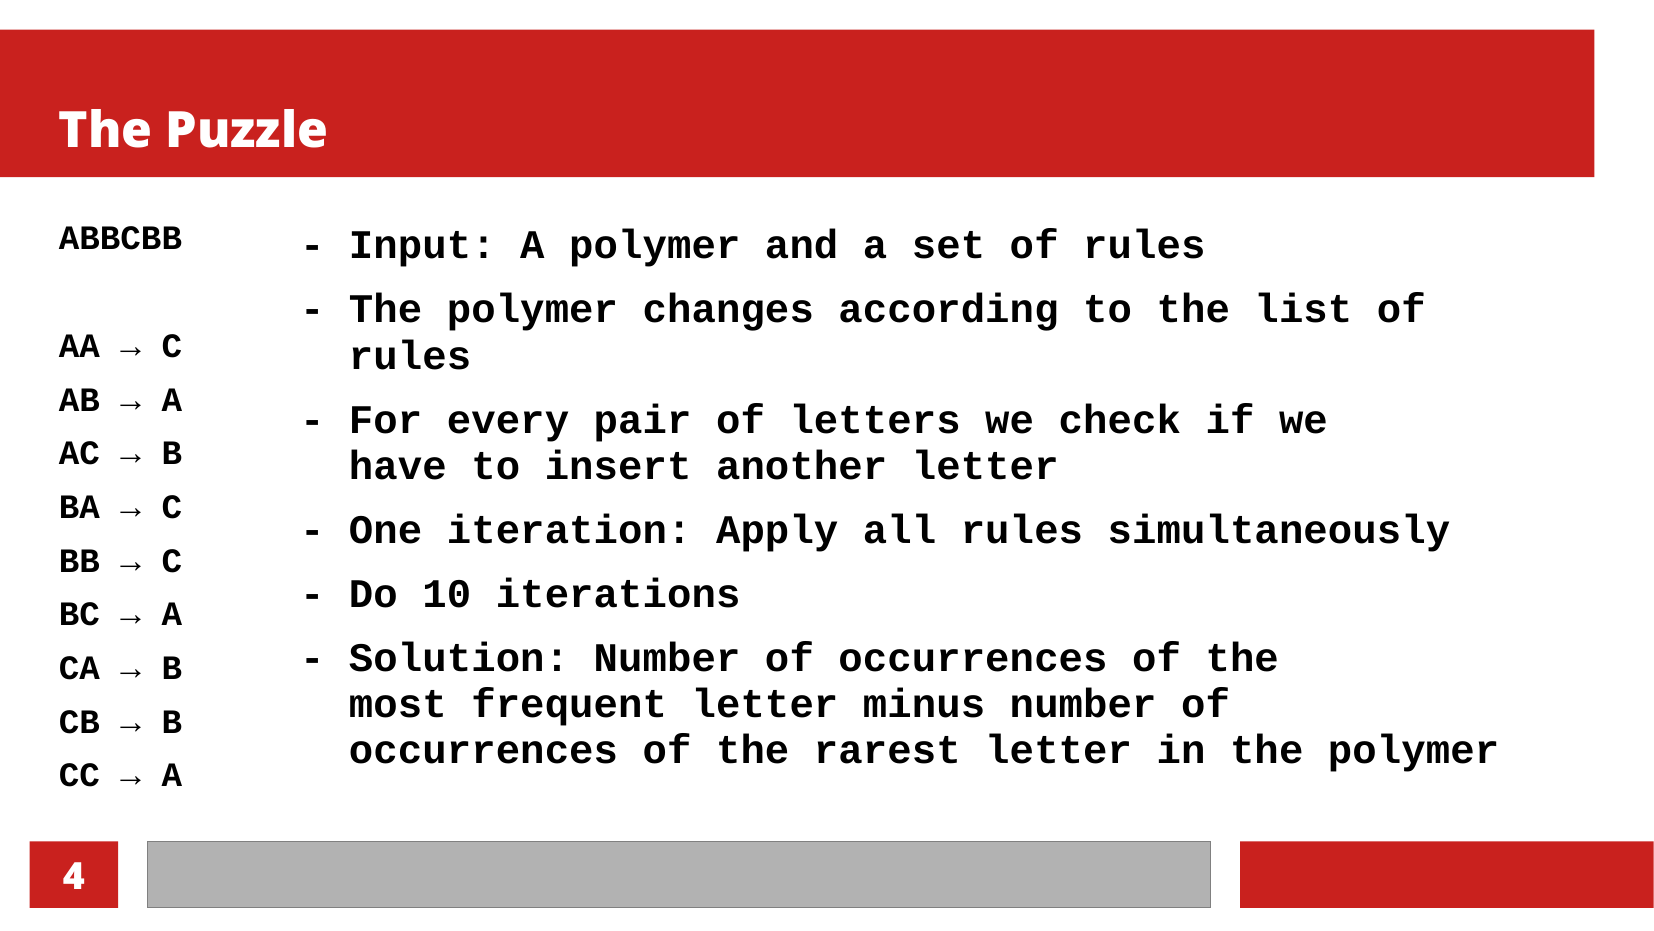

# The Puzzle
ABBCBB
AA → C
AB → A
AC → B
BA → C
BB → C
BC → A
CA → B
CB → B
CC → A
- Input: A polymer and a set of rules
- The polymer changes according to the list of rules
- For every pair of letters we check if we have to insert another letter
- One iteration: Apply all rules simultaneously
- Do 10 iterations
- Solution: Number of occurrences of the most frequent letter minus number of occurrences of the rarest letter in the polymer
4